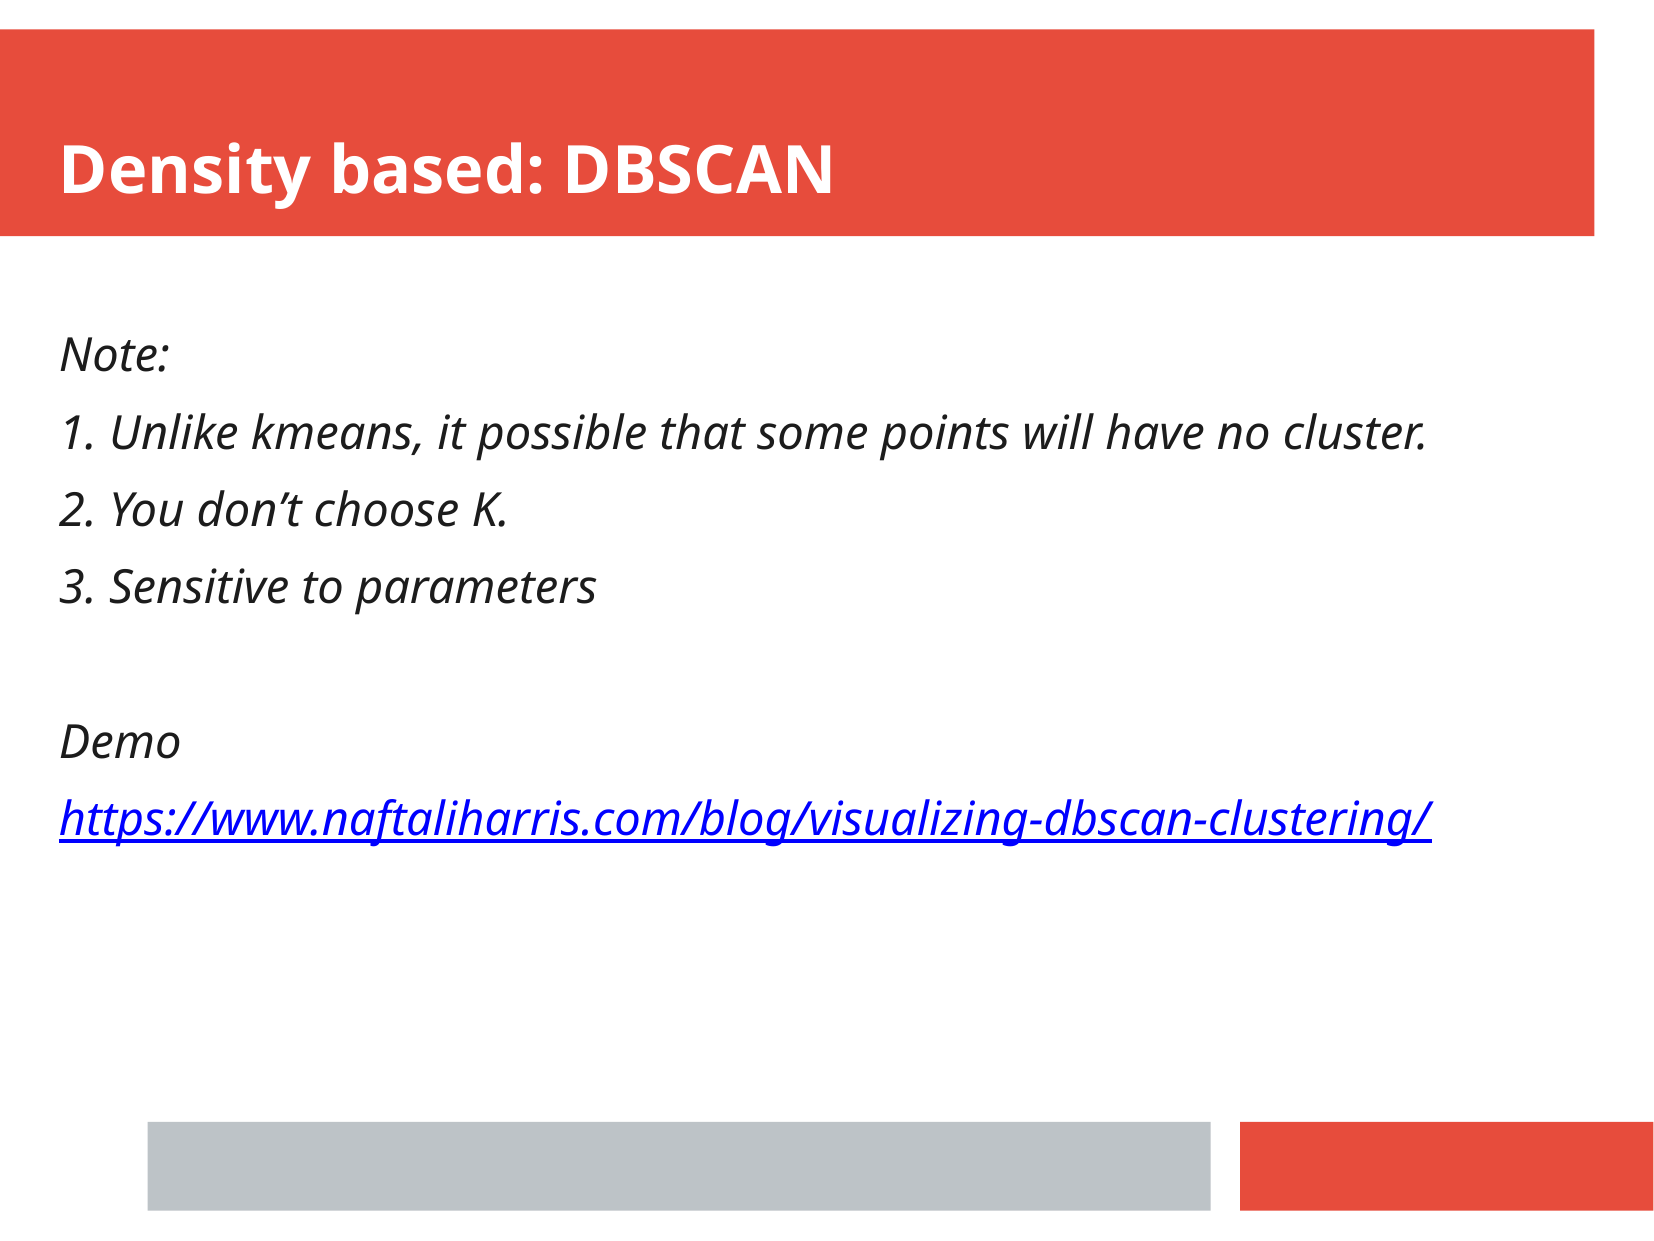

Density based: DBSCAN
Note:
1. Unlike kmeans, it possible that some points will have no cluster.
2. You don’t choose K.
3. Sensitive to parameters
Demo
https://www.naftaliharris.com/blog/visualizing-dbscan-clustering/